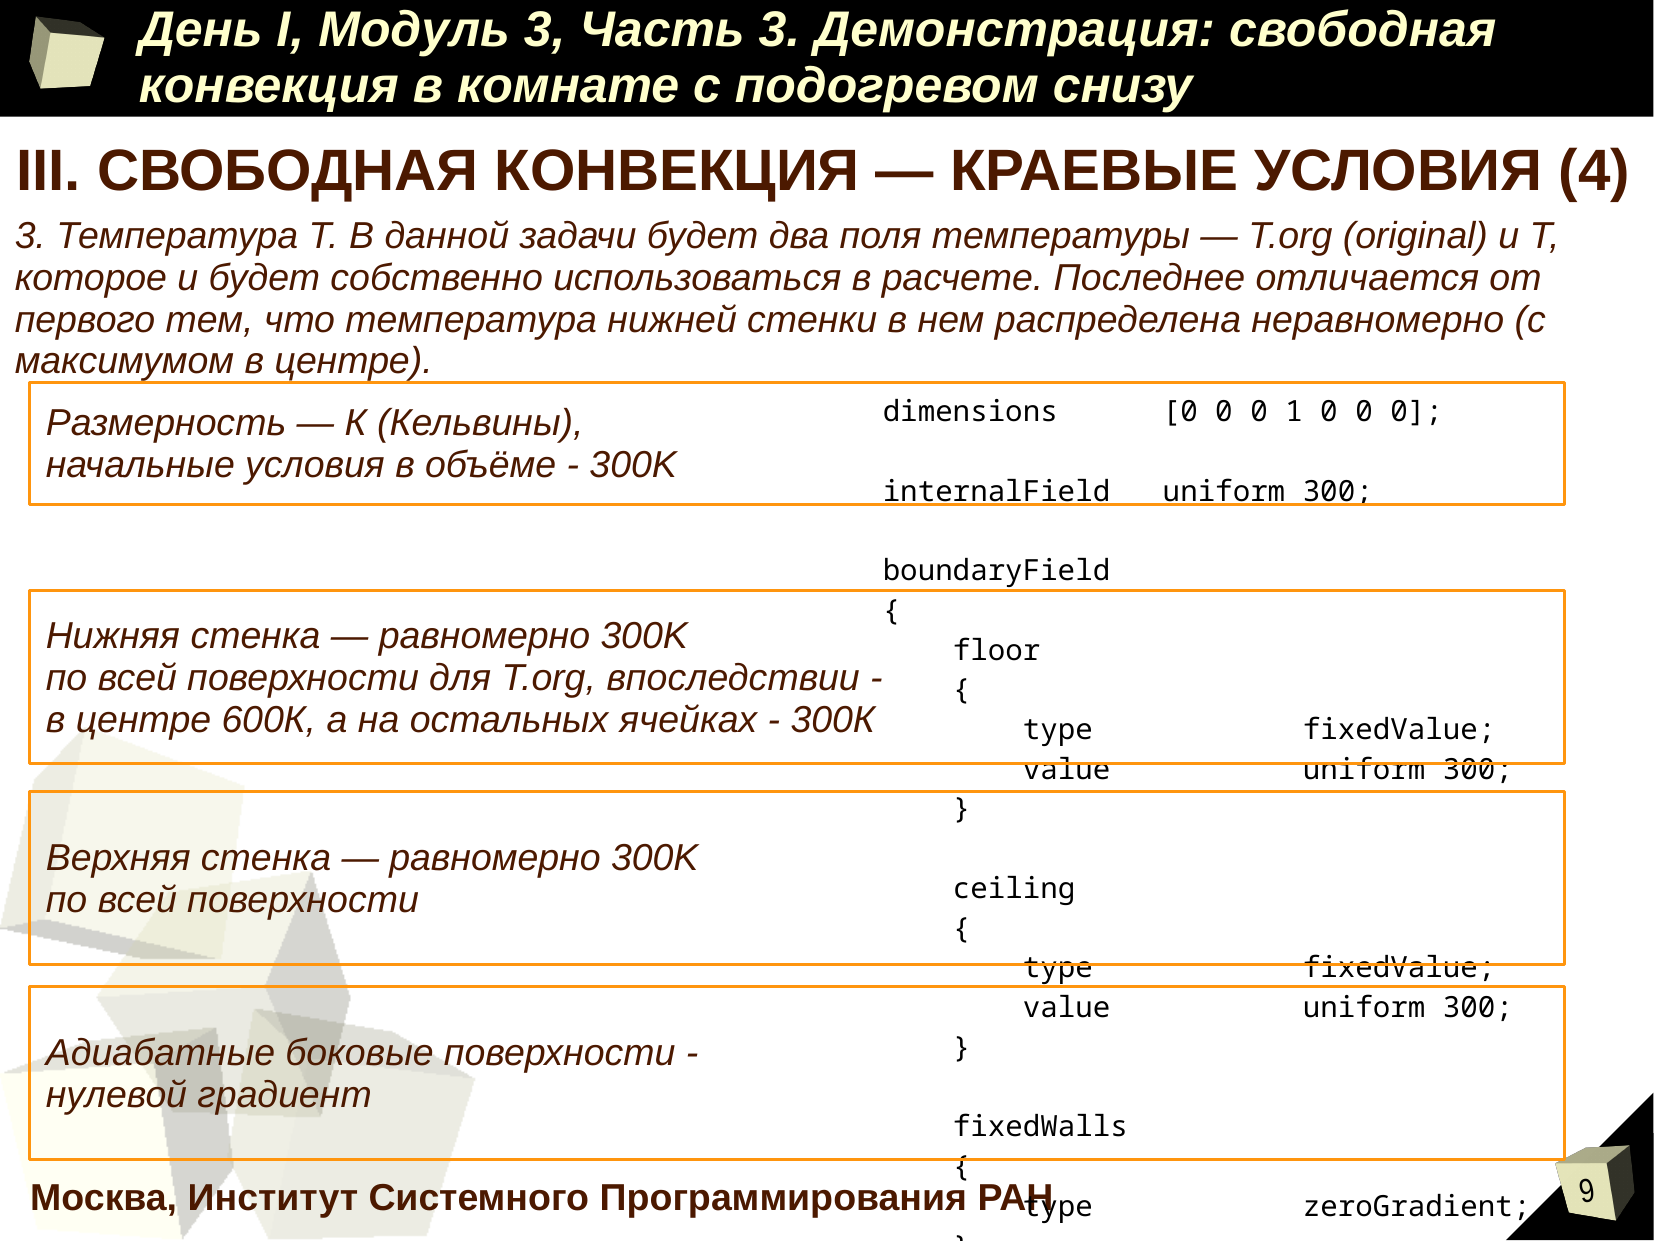

III. СВОБОДНАЯ КОНВЕКЦИЯ — КРАЕВЫЕ УСЛОВИЯ (4)
3. Температура T. В данной задачи будет два поля температуры — T.org (original) и T, которое и будет собственно использоваться в расчете. Последнее отличается от первого тем, что температура нижней стенки в нем распределена неравномерно (с максимумом в центре).
Размерность — К (Кельвины),
начальные условия в объёме - 300K
dimensions [0 0 0 1 0 0 0];
internalField uniform 300;
boundaryField
{
 floor
 {
 type fixedValue;
 value uniform 300;
 }
 ceiling
 {
 type fixedValue;
 value uniform 300;
 }
 fixedWalls
 {
 type zeroGradient;
 }
}
Нижняя стенка — равномерно 300K
по всей поверхности для T.org, впоследствии -
в центре 600К, а на остальных ячейках - 300К
Верхняя стенка — равномерно 300K
по всей поверхности
Адиабатные боковые поверхности -
нулевой градиент